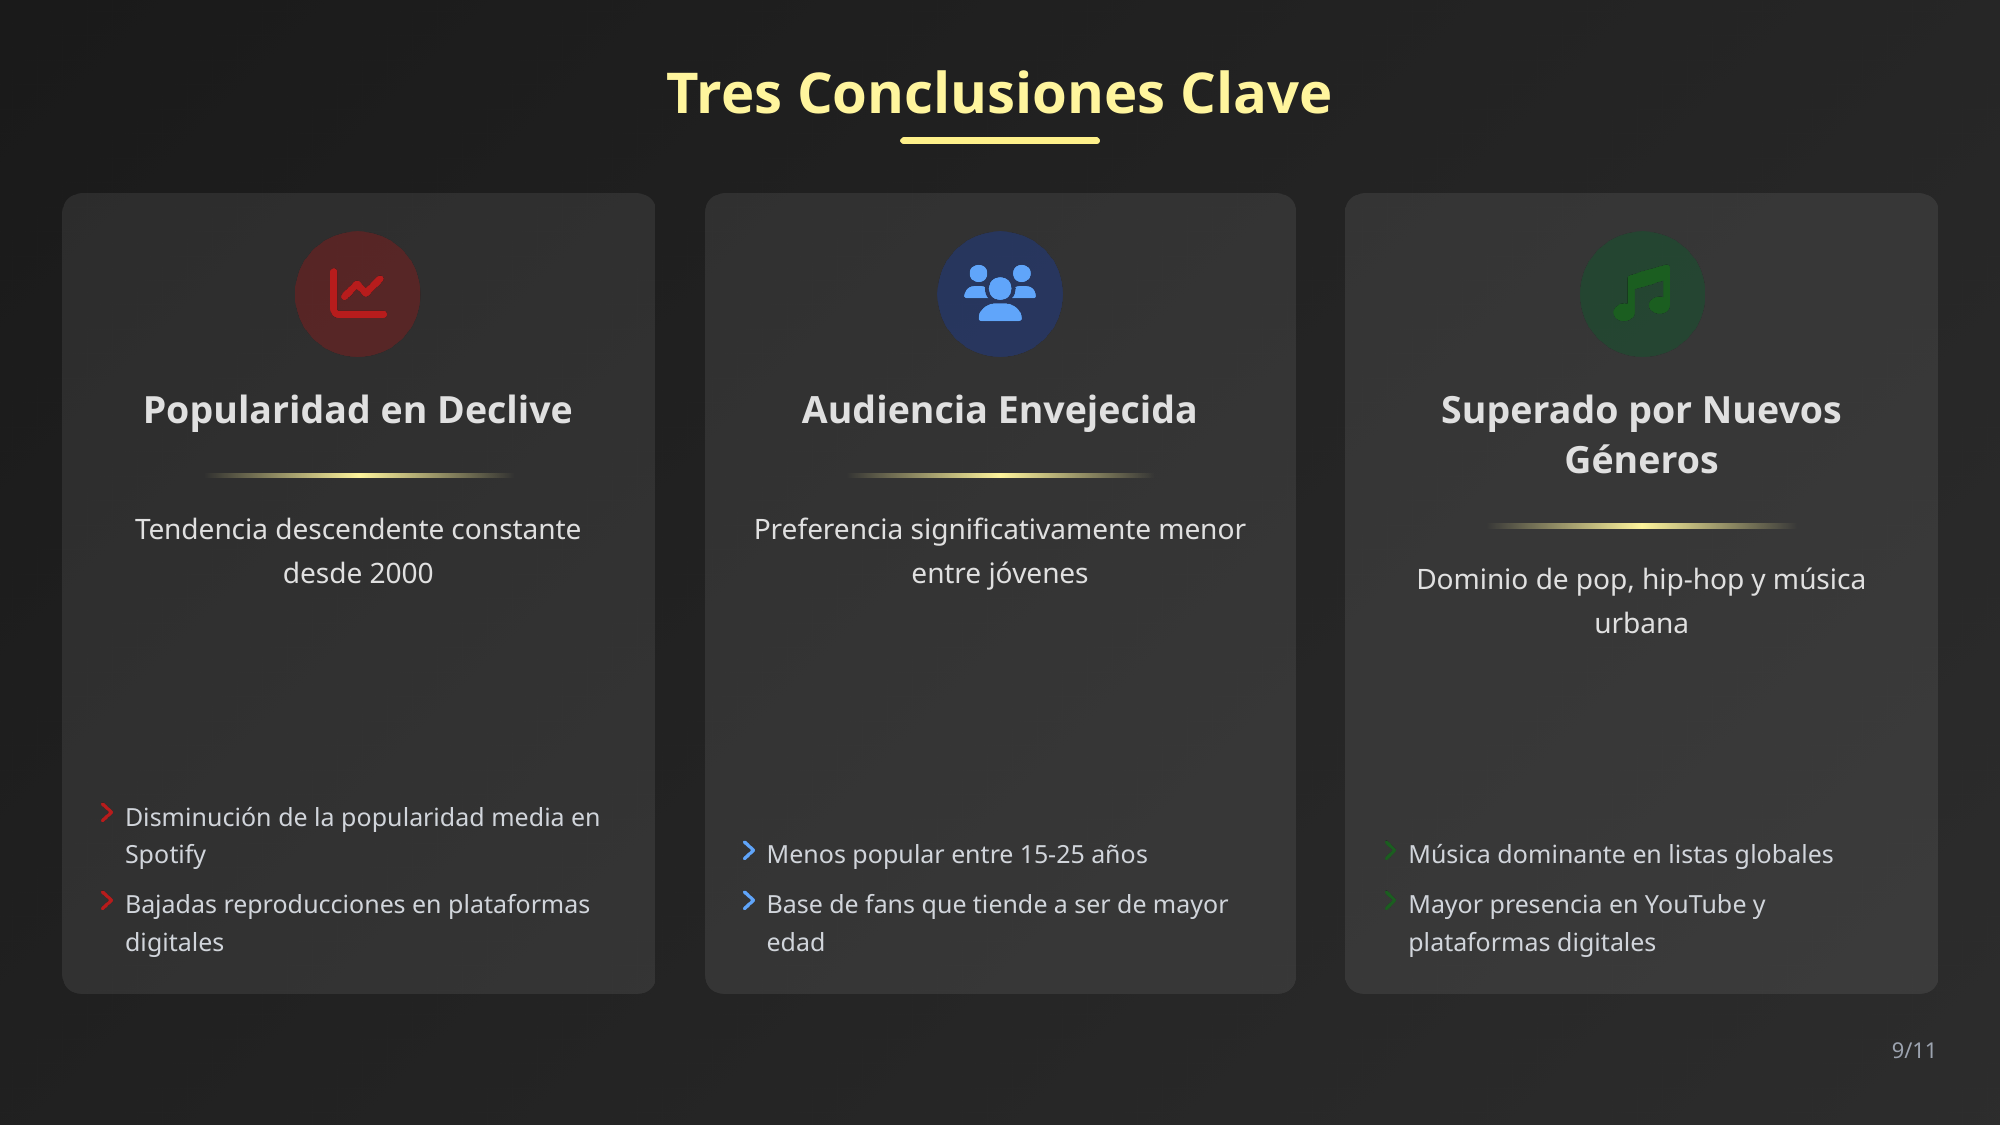

Tres Conclusiones Clave
Popularidad en Declive
Audiencia Envejecida
Superado por Nuevos Géneros
Tendencia descendente constante desde 2000
Preferencia significativamente menor entre jóvenes
Dominio de pop, hip-hop y música urbana
Disminución de la popularidad media en Spotify
Menos popular entre 15-25 años
Música dominante en listas globales
Bajadas reproducciones en plataformas digitales
Base de fans que tiende a ser de mayor edad
Mayor presencia en YouTube y plataformas digitales
9/11